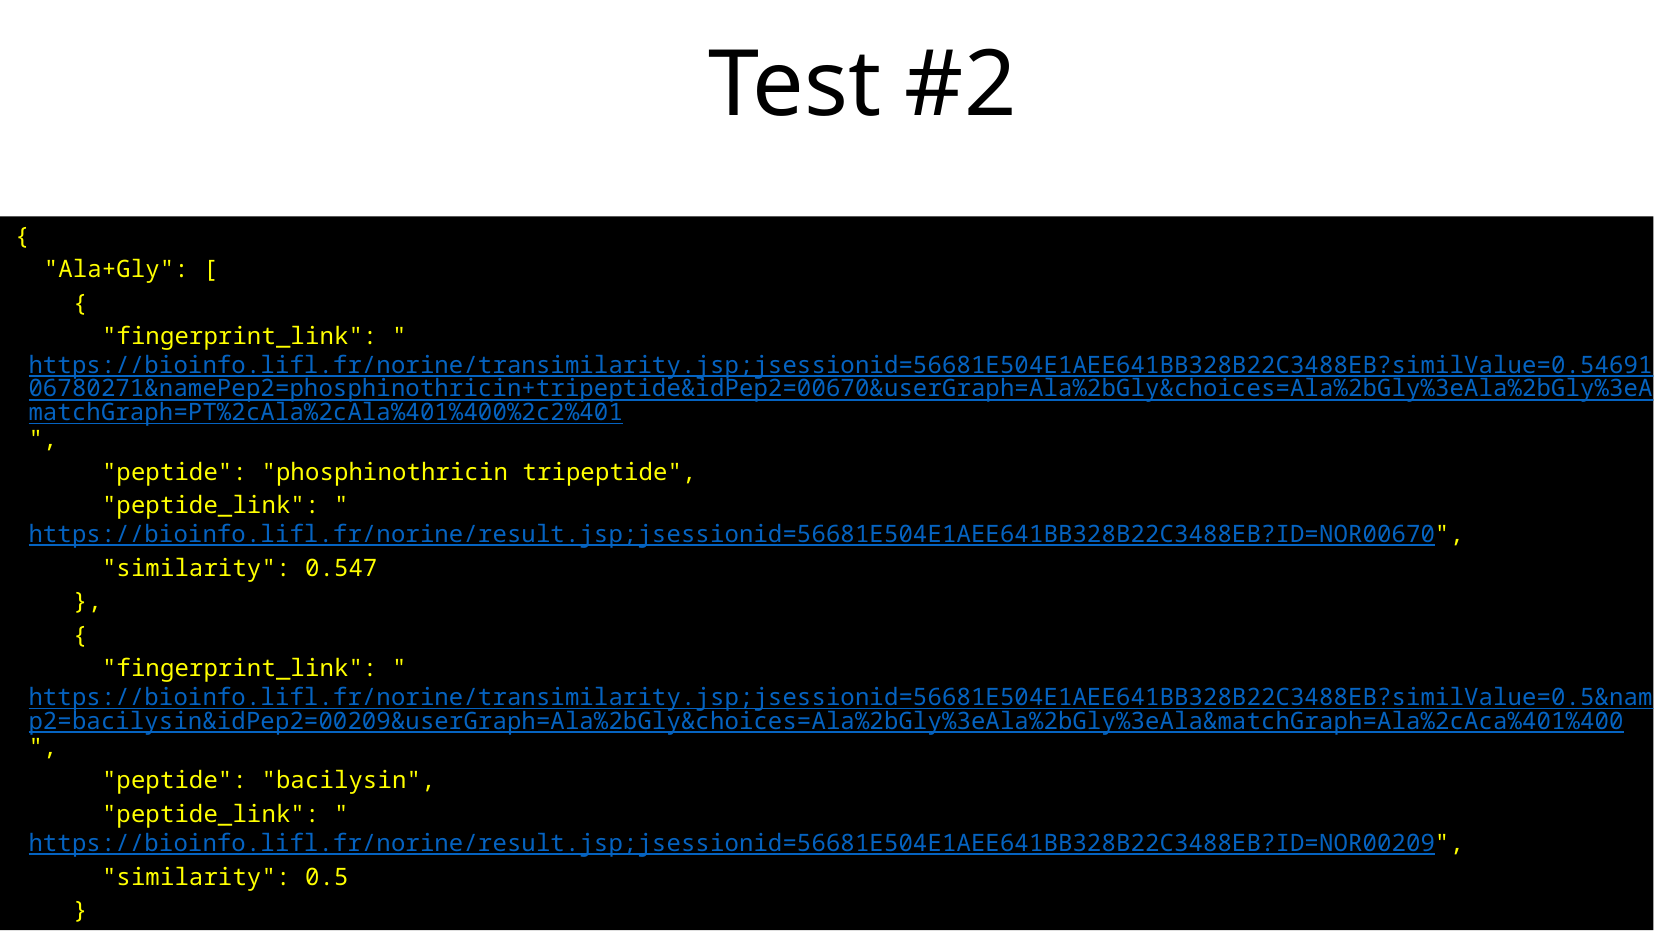

# Test #2
{
  "Ala+Gly": [
    {
      "fingerprint_link": "https://bioinfo.lifl.fr/norine/transimilarity.jsp;jsessionid=56681E504E1AEE641BB328B22C3488EB?similValue=0.5469181606780271&namePep2=phosphinothricin+tripeptide&idPep2=00670&userGraph=Ala%2bGly&choices=Ala%2bGly%3eAla%2bGly%3eAla&matchGraph=PT%2cAla%2cAla%401%400%2c2%401",
      "peptide": "phosphinothricin tripeptide",
      "peptide_link": "https://bioinfo.lifl.fr/norine/result.jsp;jsessionid=56681E504E1AEE641BB328B22C3488EB?ID=NOR00670",
      "similarity": 0.547
    },
    {
      "fingerprint_link": "https://bioinfo.lifl.fr/norine/transimilarity.jsp;jsessionid=56681E504E1AEE641BB328B22C3488EB?similValue=0.5&namePep2=bacilysin&idPep2=00209&userGraph=Ala%2bGly&choices=Ala%2bGly%3eAla%2bGly%3eAla&matchGraph=Ala%2cAca%401%400",
      "peptide": "bacilysin",
      "peptide_link": "https://bioinfo.lifl.fr/norine/result.jsp;jsessionid=56681E504E1AEE641BB328B22C3488EB?ID=NOR00209",
      "similarity": 0.5
    }
  ]
}